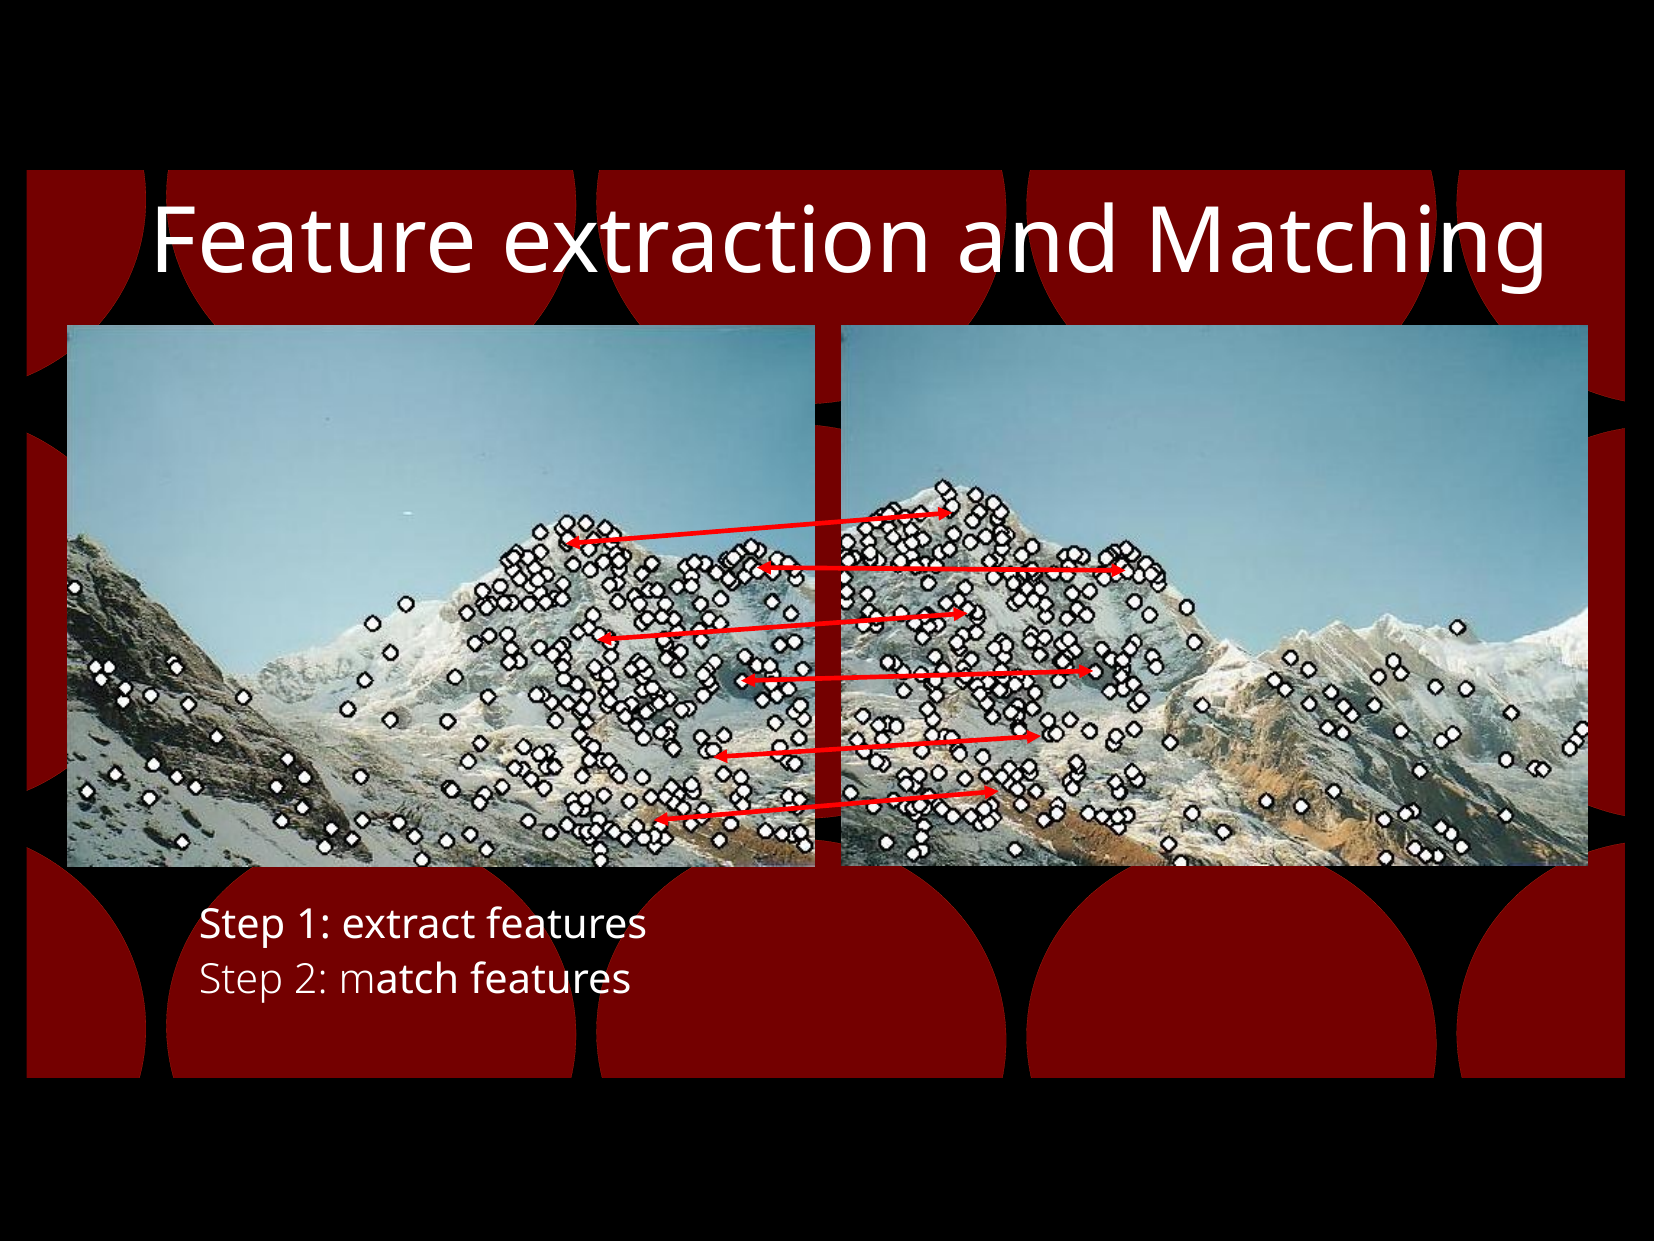

# Feature extraction and Matching
Step 1: extract features
Step 2: match features